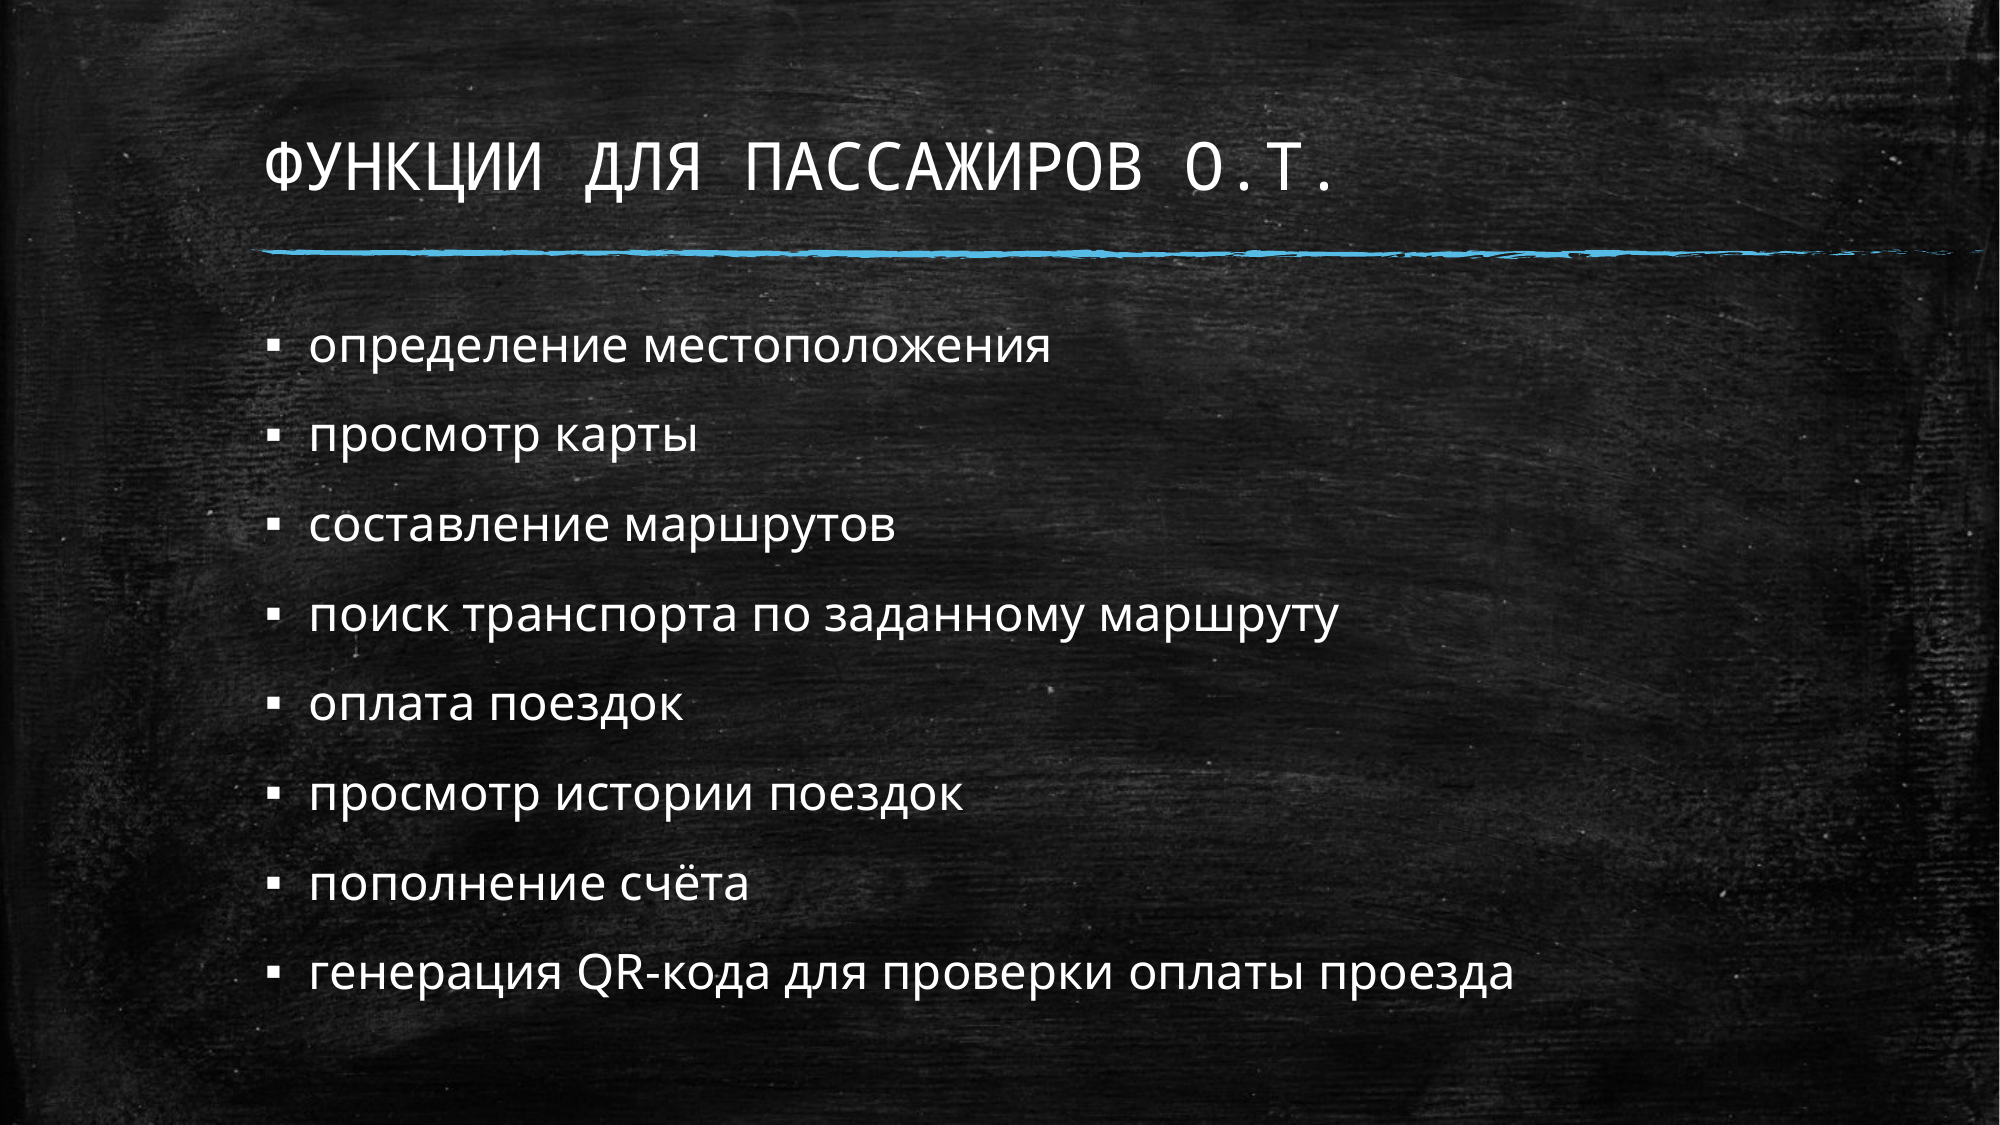

# ФУНКЦИИ ДЛЯ ПАССАЖИРОВ О.Т.
определение местоположения
просмотр карты
составление маршрутов
поиск транспорта по заданному маршруту
оплата поездок
просмотр истории поездок
пополнение счёта
генерация QR-кода для проверки оплаты проезда